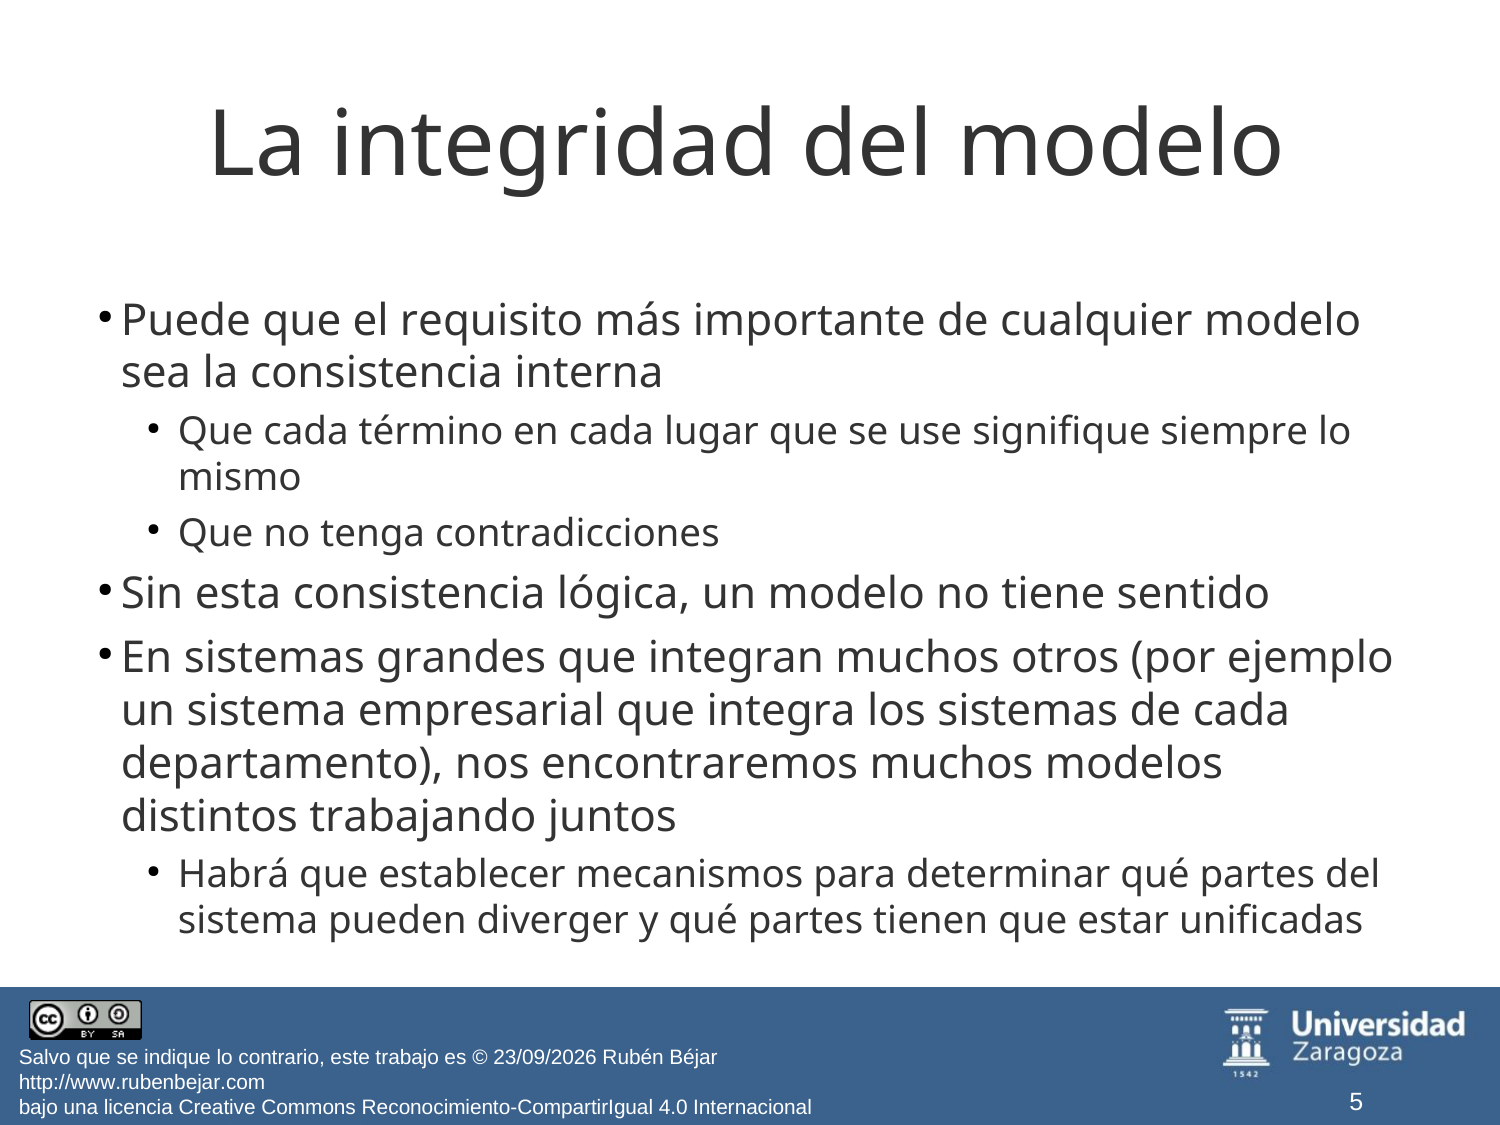

# La integridad del modelo
Puede que el requisito más importante de cualquier modelo sea la consistencia interna
Que cada término en cada lugar que se use signifique siempre lo mismo
Que no tenga contradicciones
Sin esta consistencia lógica, un modelo no tiene sentido
En sistemas grandes que integran muchos otros (por ejemplo un sistema empresarial que integra los sistemas de cada departamento), nos encontraremos muchos modelos distintos trabajando juntos
Habrá que establecer mecanismos para determinar qué partes del sistema pueden diverger y qué partes tienen que estar unificadas